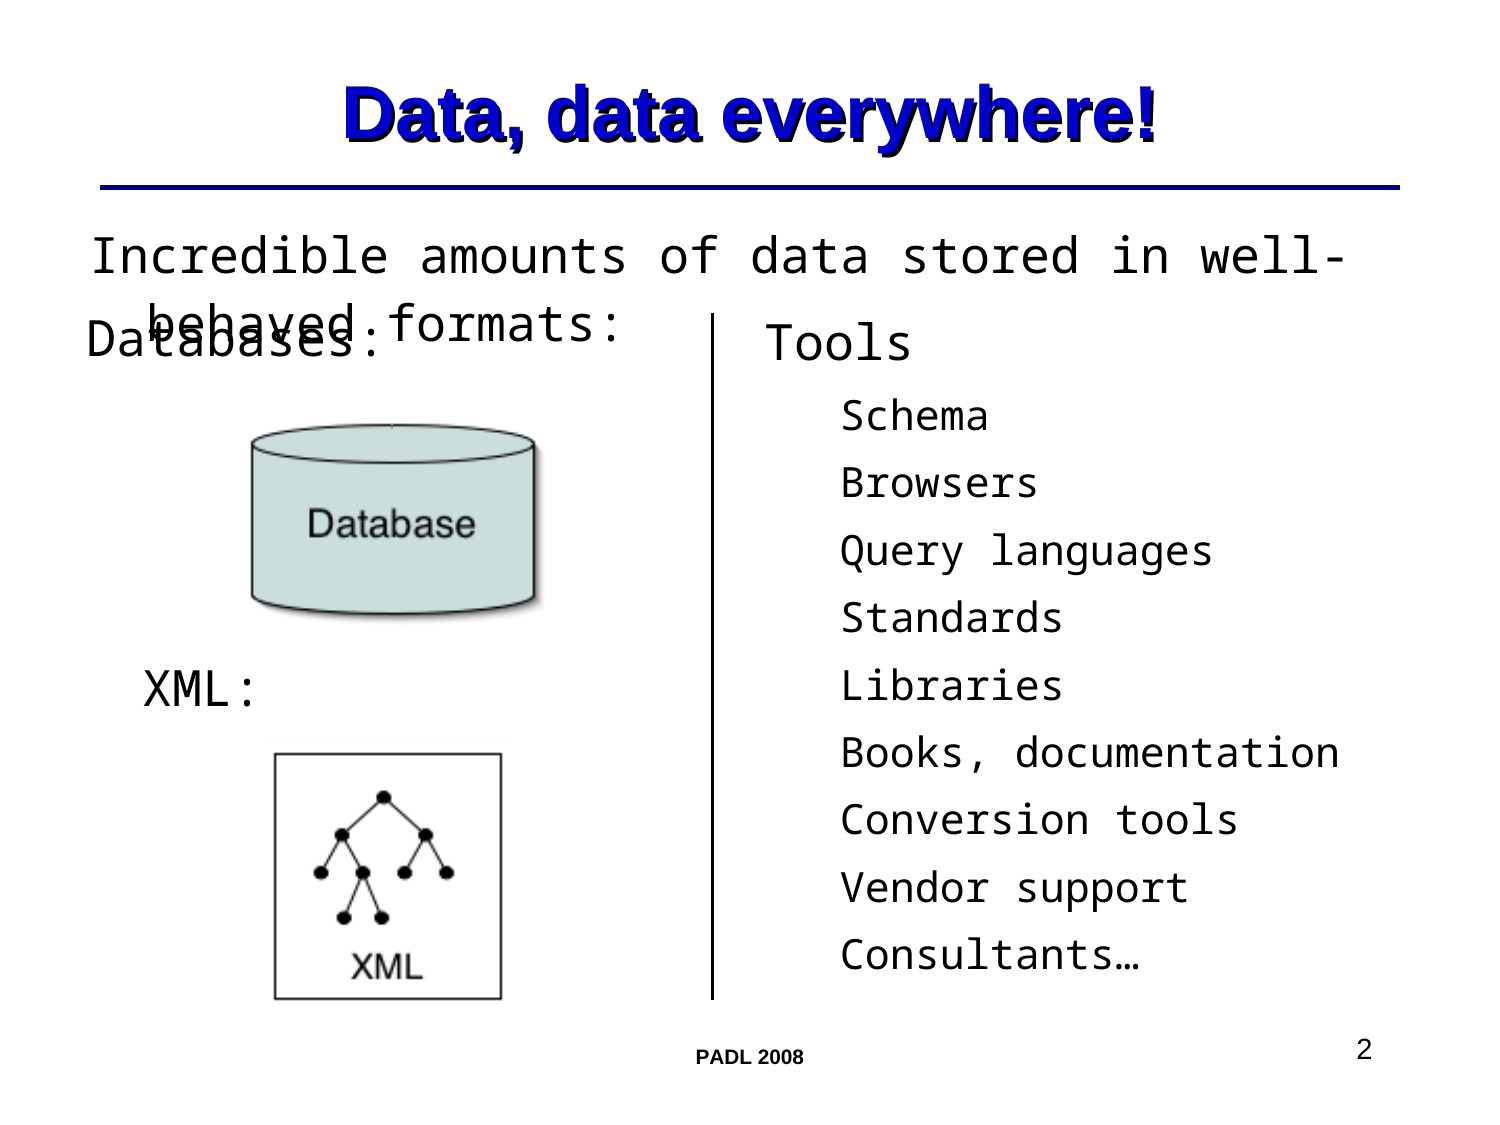

# Data, data everywhere!
Incredible amounts of data stored in well-behaved formats:
Databases:
Tools
Schema
Browsers
Query languages
Standards
Libraries
Books, documentation
Conversion tools
Vendor support
Consultants…
XML:
2